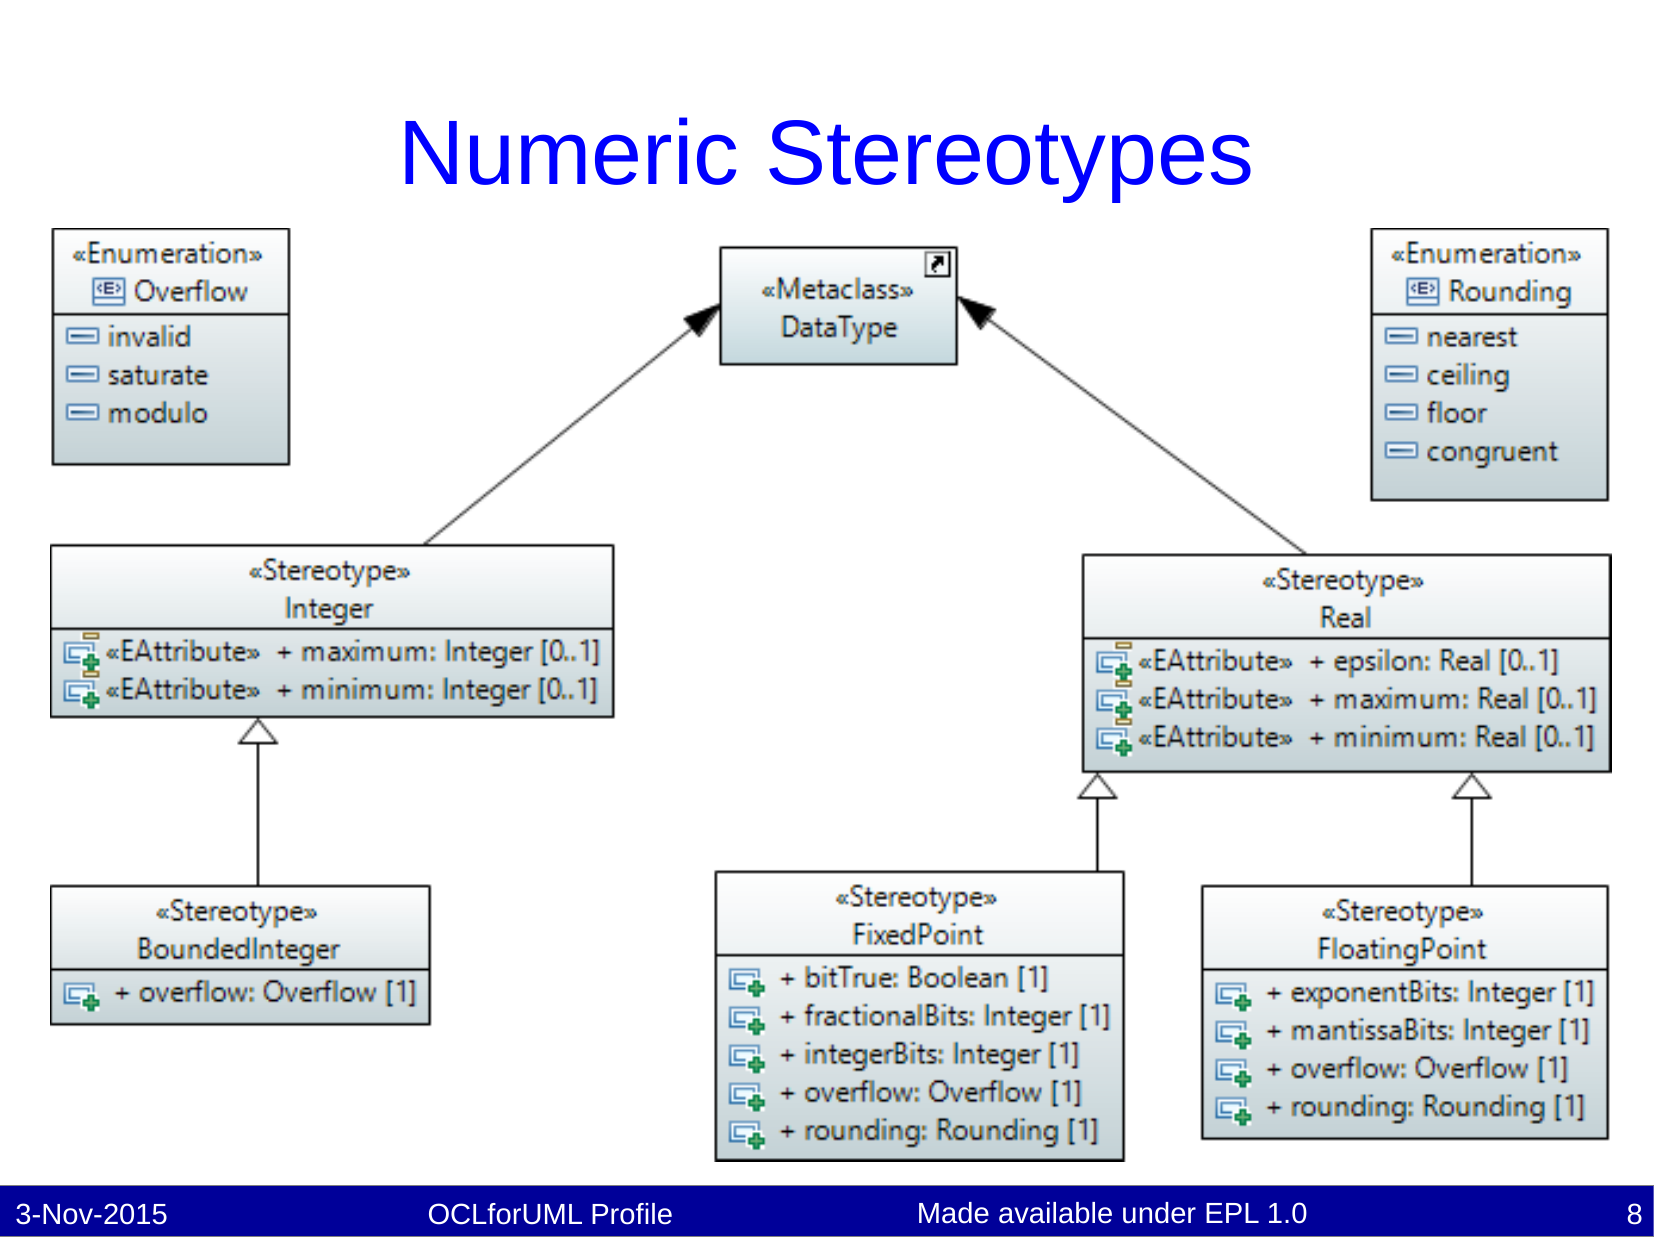

# Numeric Stereotypes
3-Nov-2015
OCLforUML Profile
8